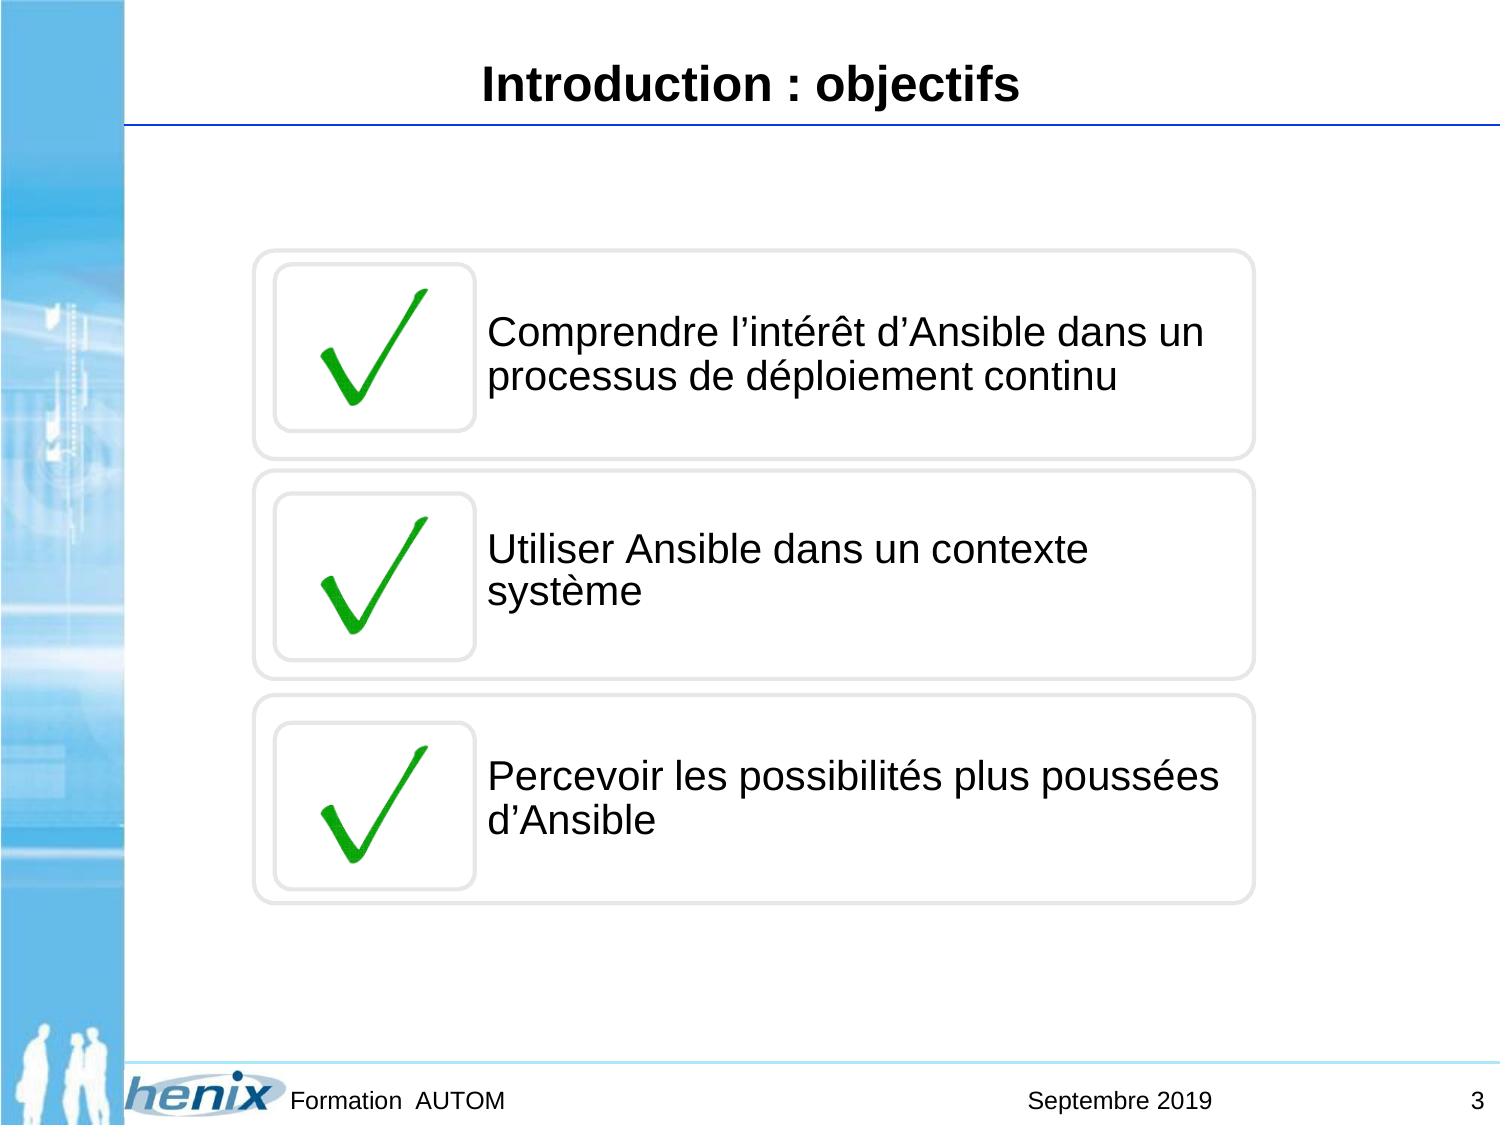

Introduction : objectifs
Comprendre l’intérêt d’Ansible dans un
processus de déploiement continu
Utiliser Ansible dans un contexte système
Percevoir les possibilités plus poussées
d’Ansible
Formation AUTOM
Septembre 2019